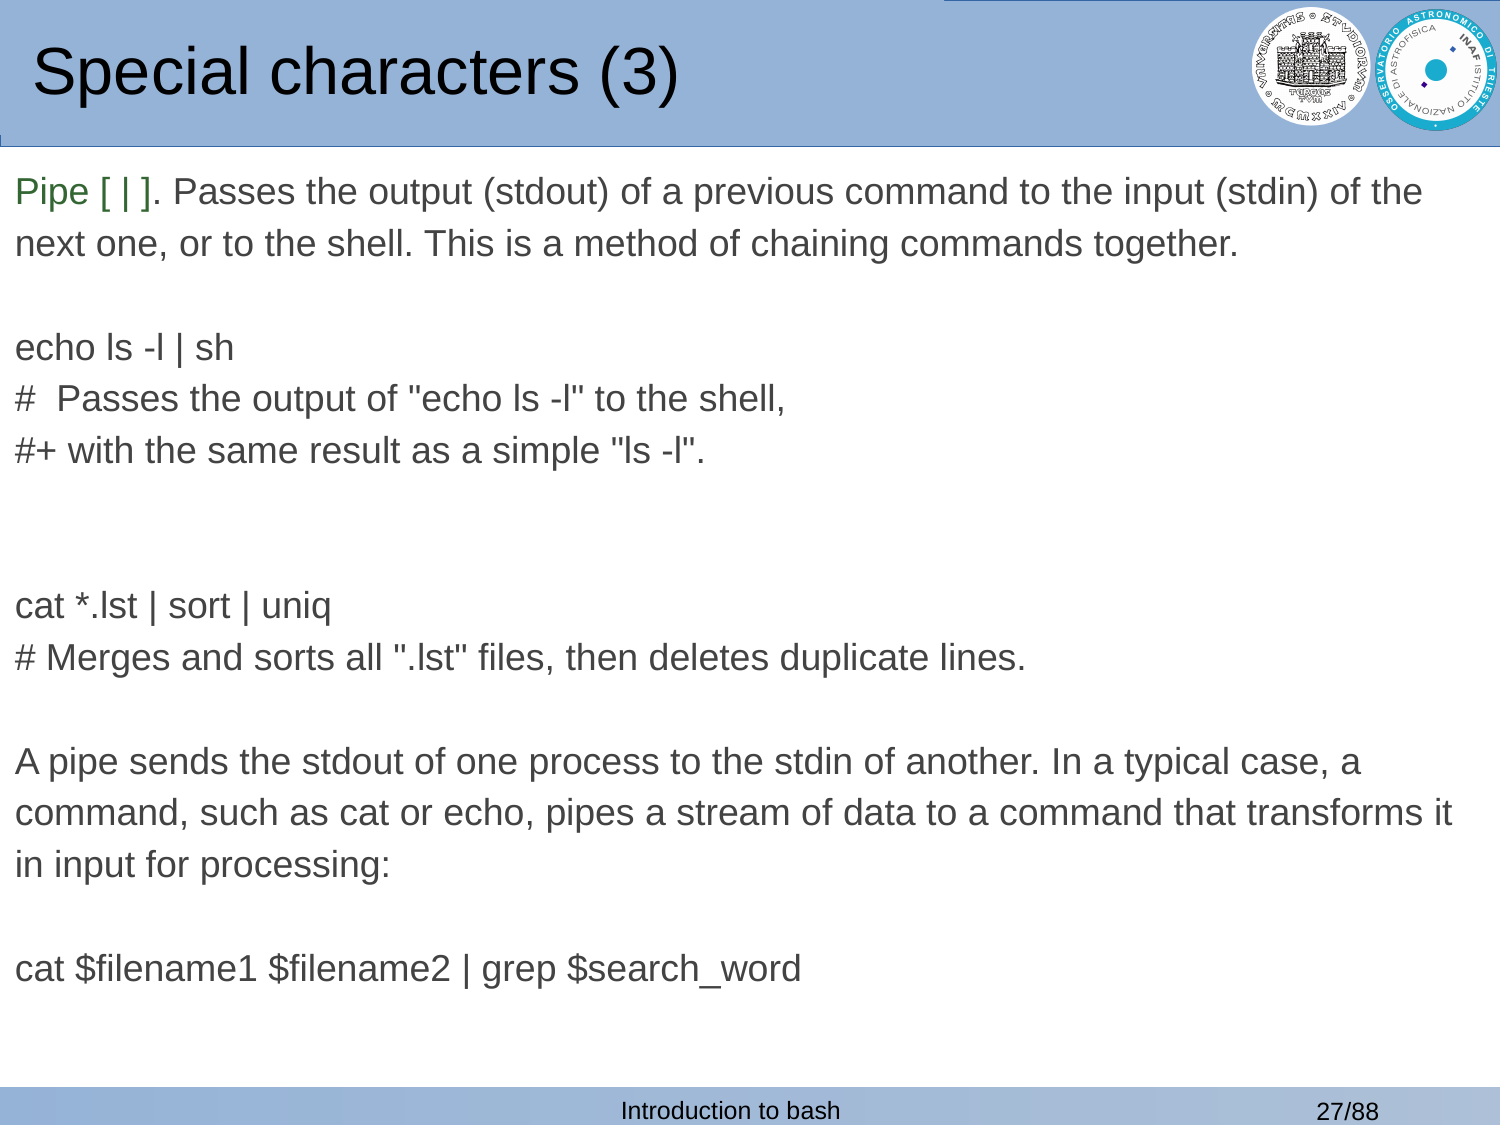

# Traditional service delivery
Special characters (3)
Pipe [ | ]. Passes the output (stdout) of a previous command to the input (stdin) of the next one, or to the shell. This is a method of chaining commands together.
echo ls -l | sh
# Passes the output of "echo ls -l" to the shell,
#+ with the same result as a simple "ls -l".
cat *.lst | sort | uniq
# Merges and sorts all ".lst" files, then deletes duplicate lines.
A pipe sends the stdout of one process to the stdin of another. In a typical case, a command, such as cat or echo, pipes a stream of data to a command that transforms it in input for processing:
cat $filename1 $filename2 | grep $search_word